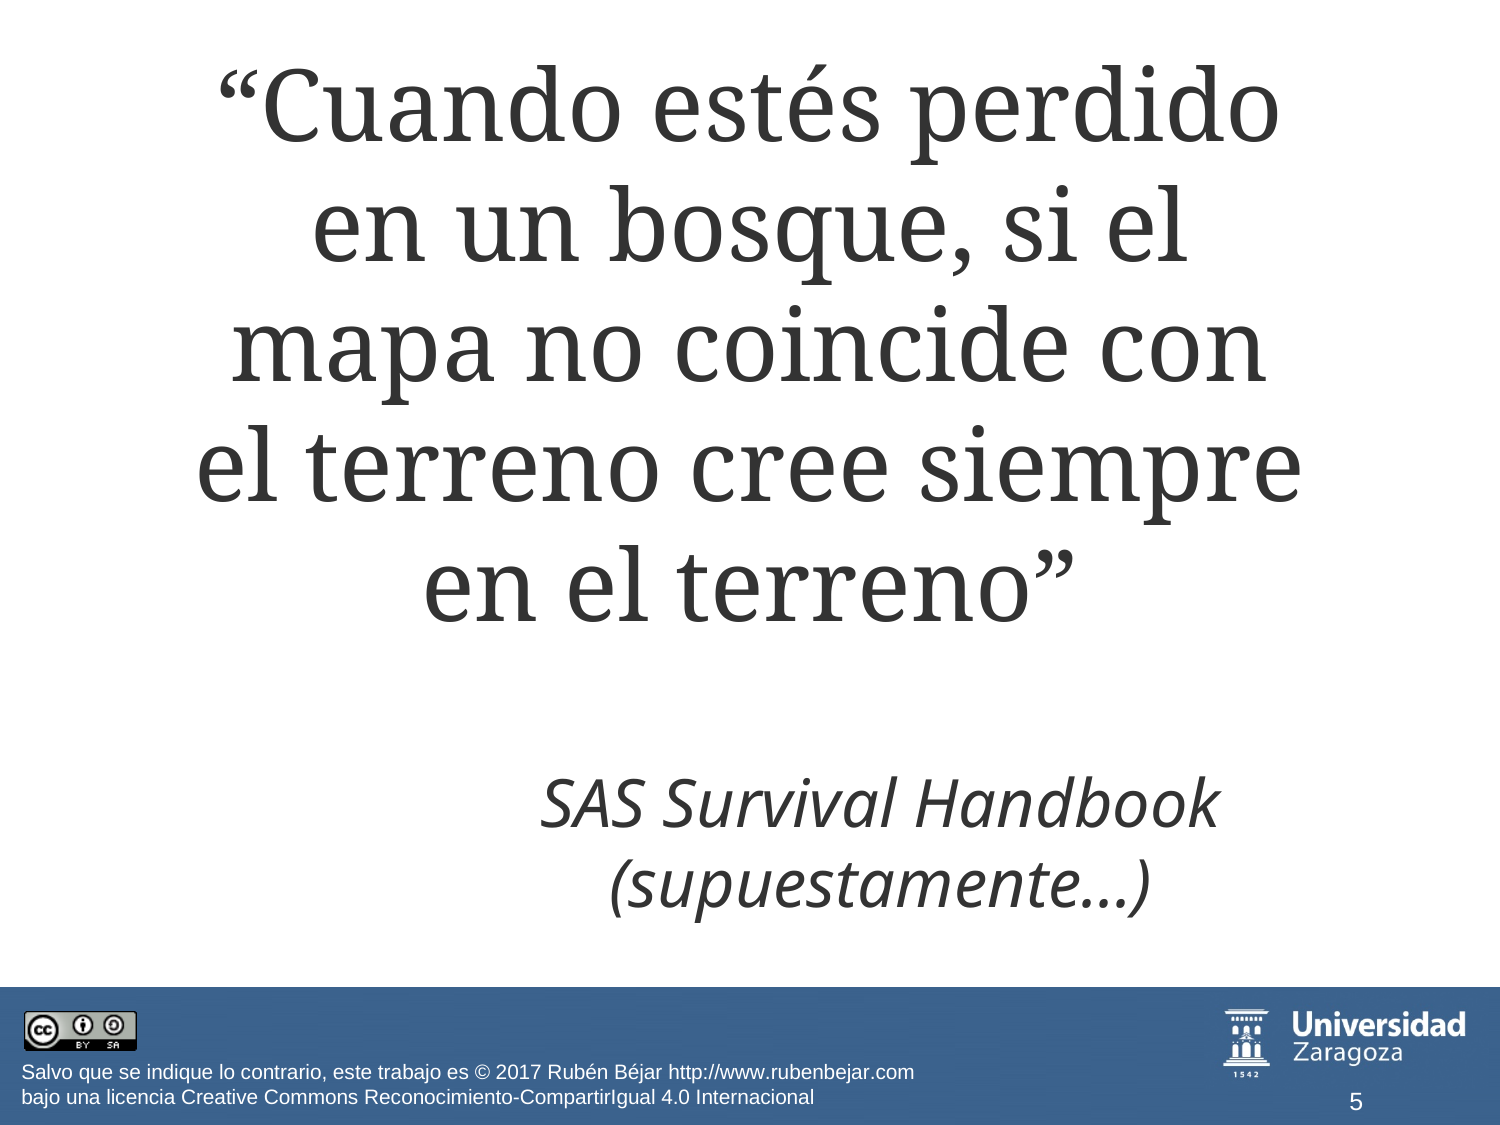

“Cuando estés perdido en un bosque, si el mapa no coincide con el terreno cree siempre en el terreno”
SAS Survival Handbook (supuestamente...)